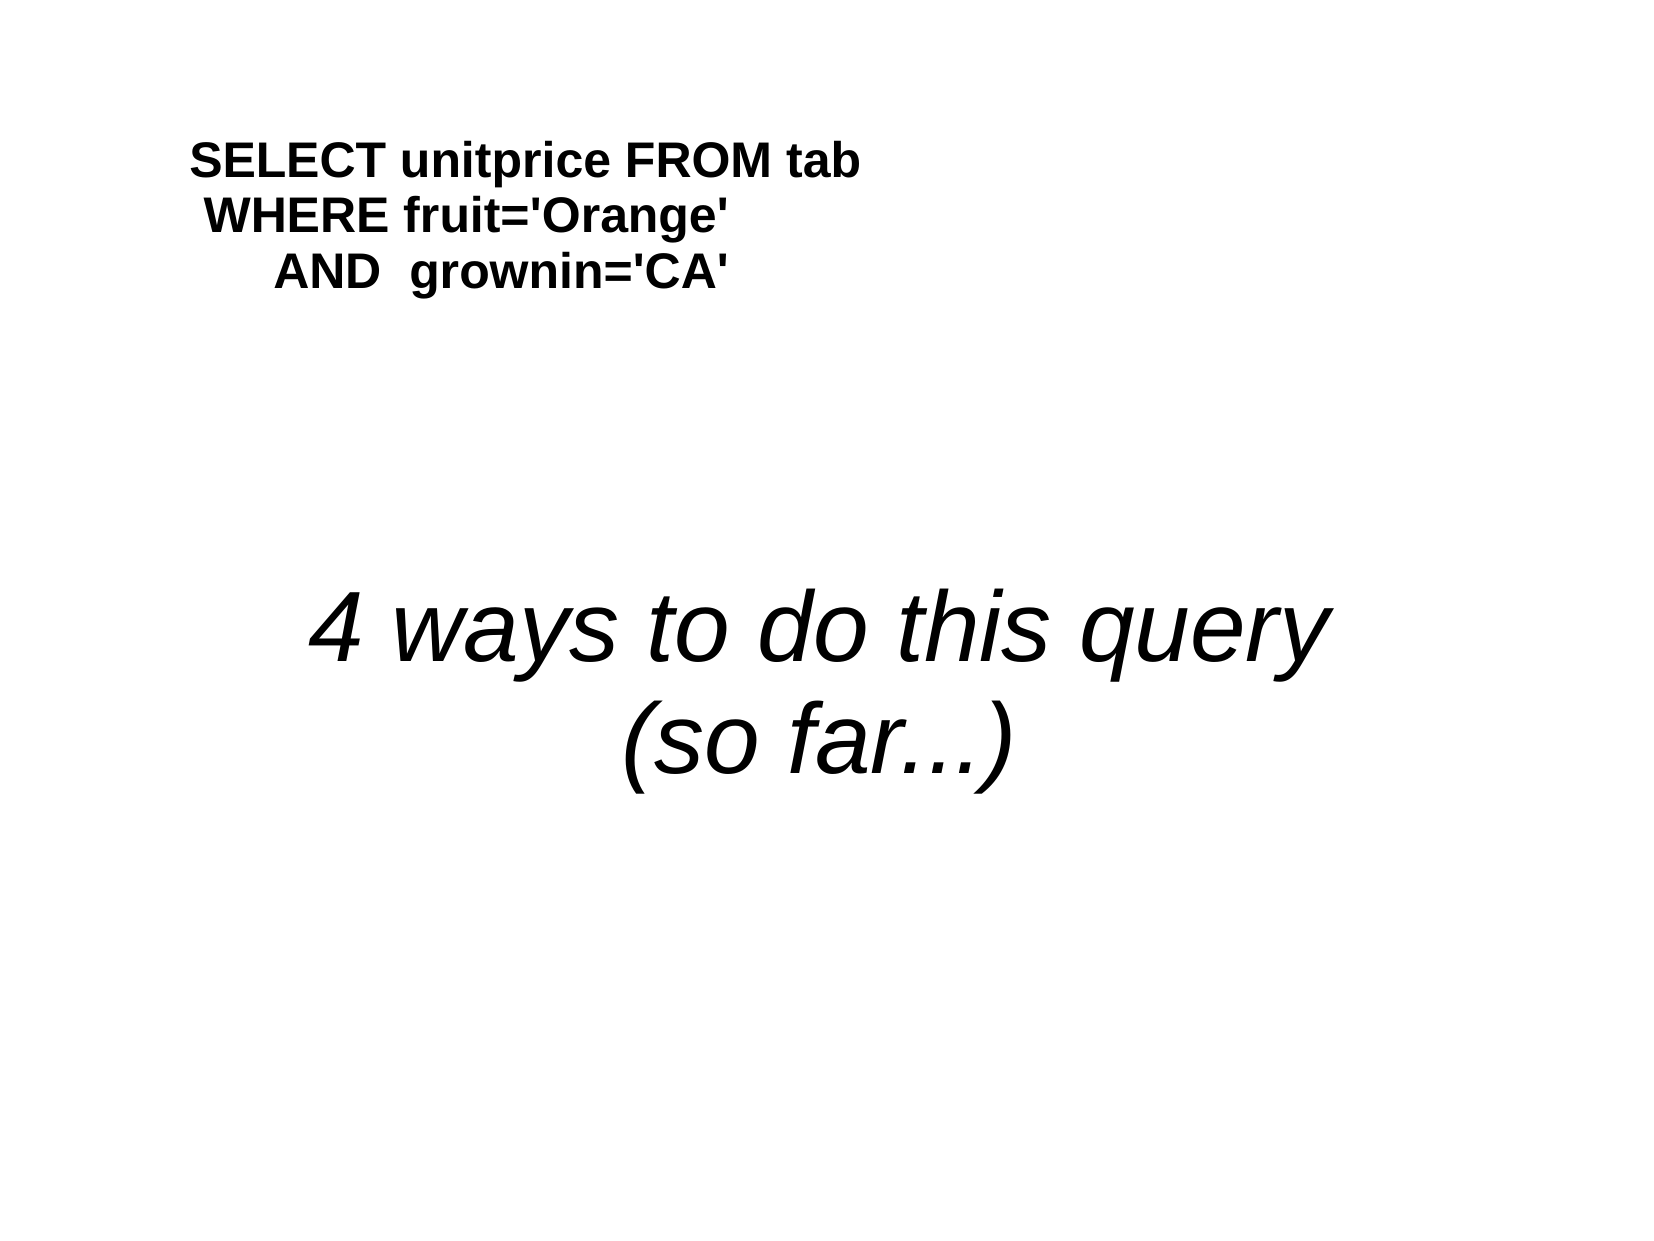

SELECT unitprice FROM tab
 WHERE fruit='Orange'
 AND grownin='CA'
4 ways to do this query
(so far...)